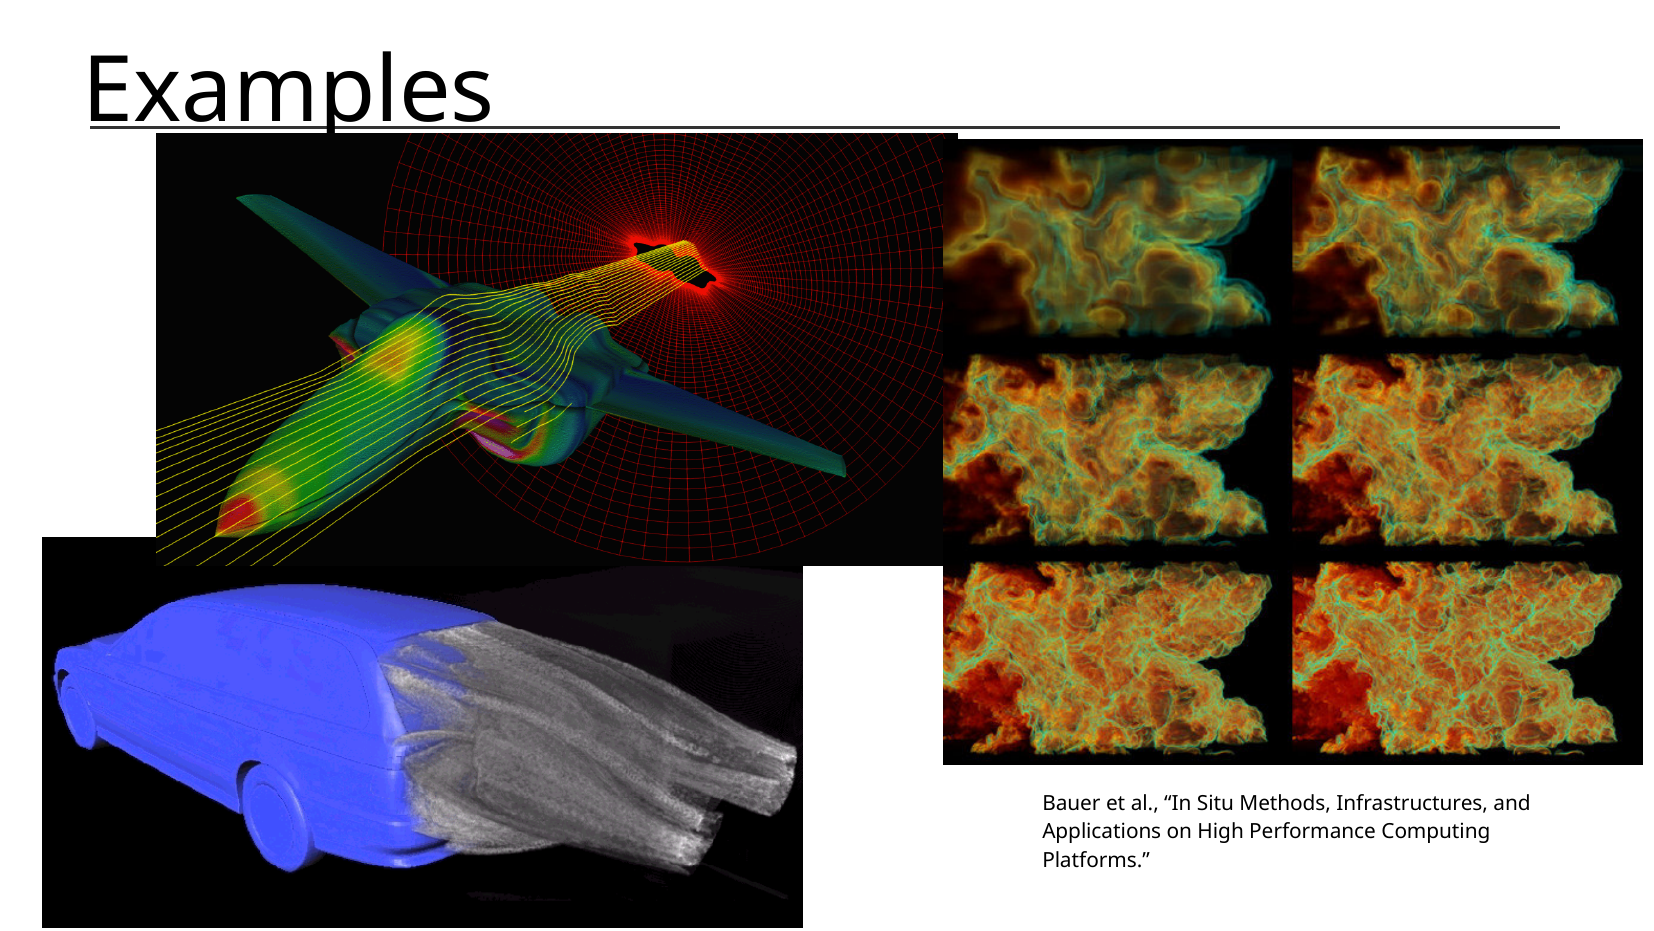

# Examples
Bauer et al., “In Situ Methods, Infrastructures, and Applications on High Performance Computing Platforms.”